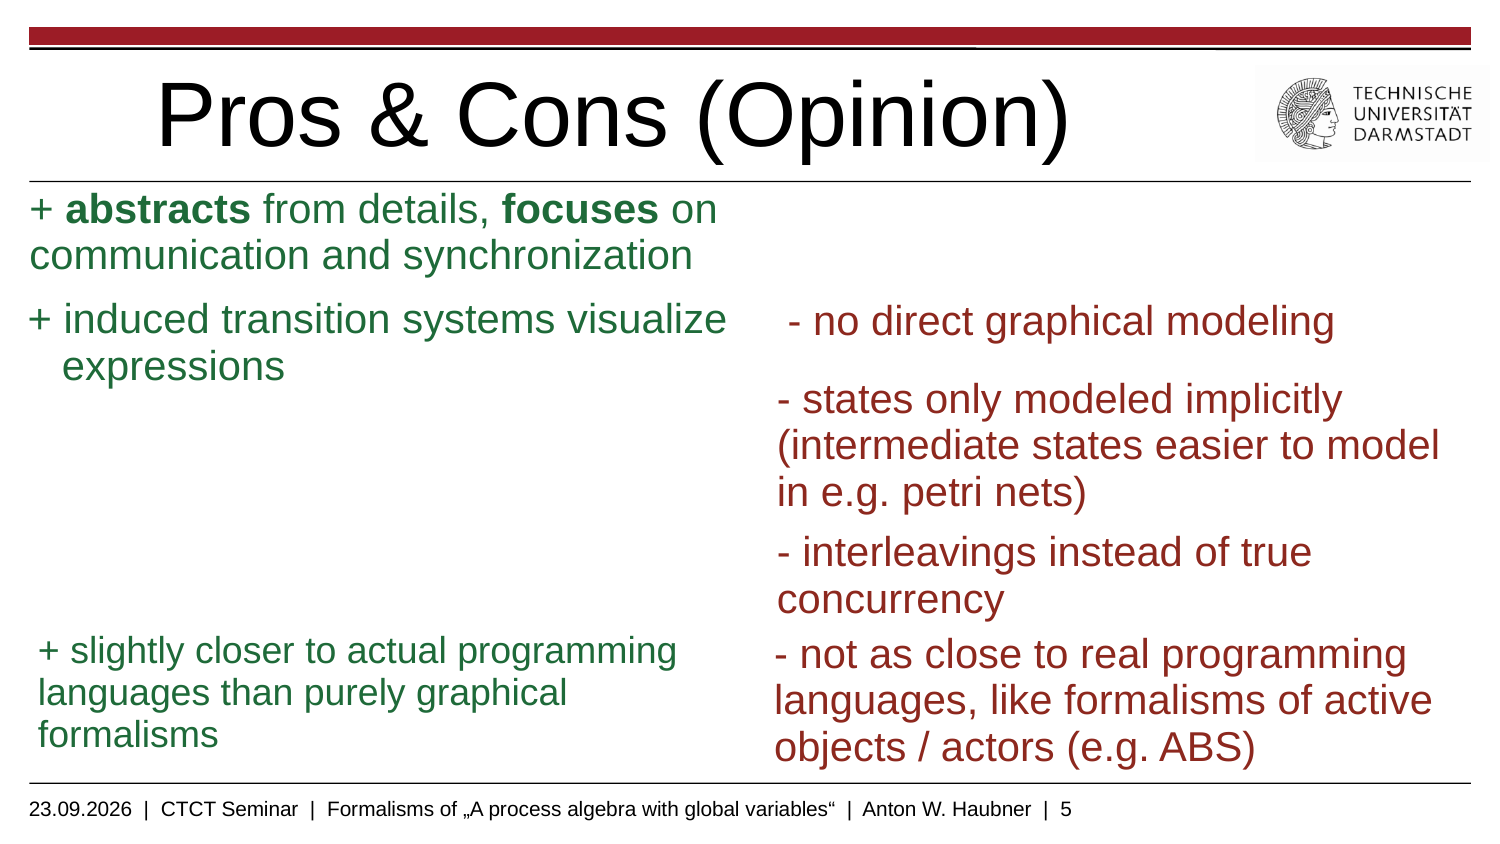

# Pros & Cons (Opinion)
+ abstracts from details, focuses on communication and synchronization
+ induced transition systems visualize
 expressions
- no direct graphical modeling
- states only modeled implicitly (intermediate states easier to model in e.g. petri nets)
- interleavings instead of true concurrency
+ slightly closer to actual programming
languages than purely graphical
formalisms
- not as close to real programming languages, like formalisms of active objects / actors (e.g. ABS)